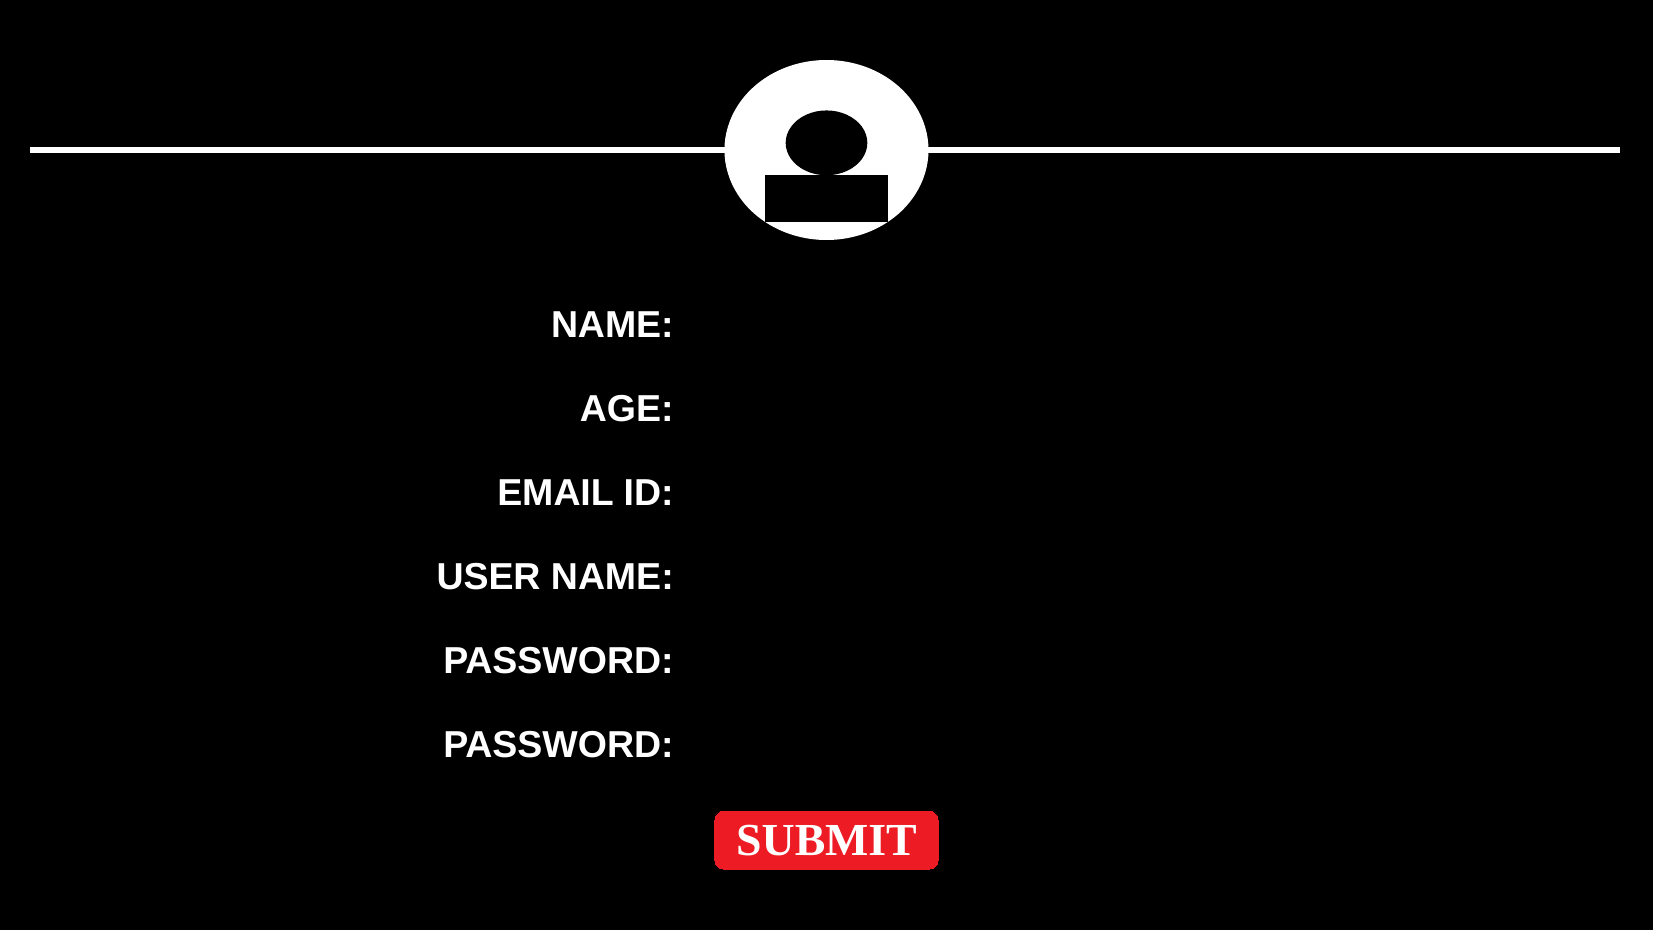

NAME:
AGE:
EMAIL ID:
USER NAME:
PASSWORD:
PASSWORD:
SUBMIT